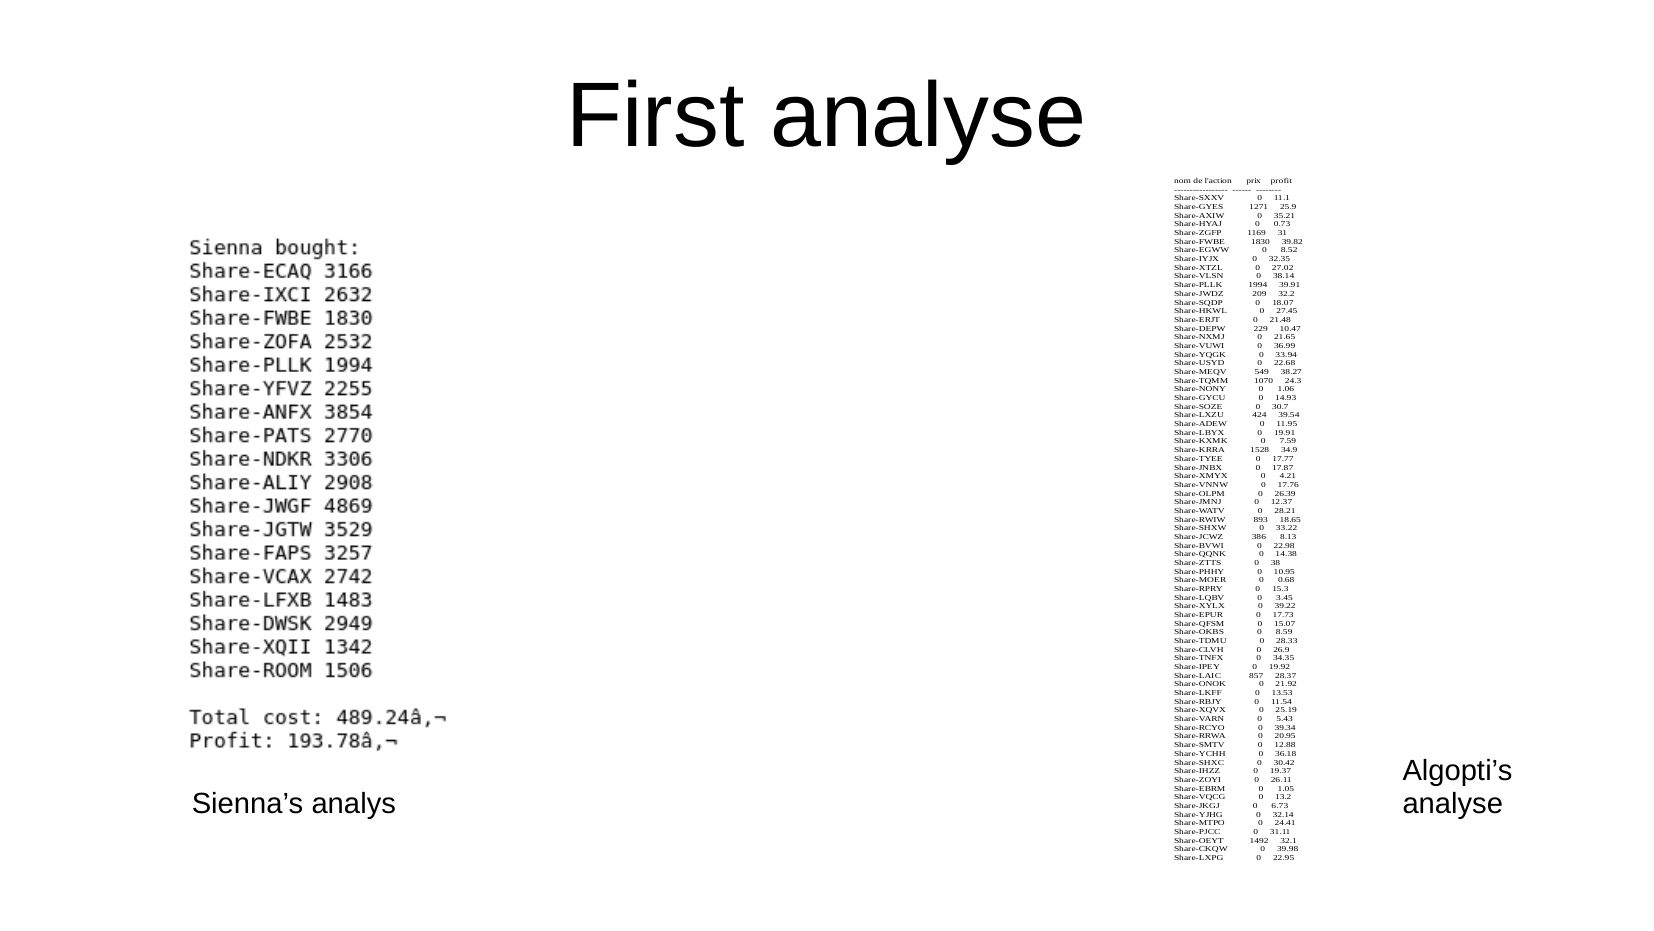

# First analyse
Algopti’s analyse
Sienna’s analys